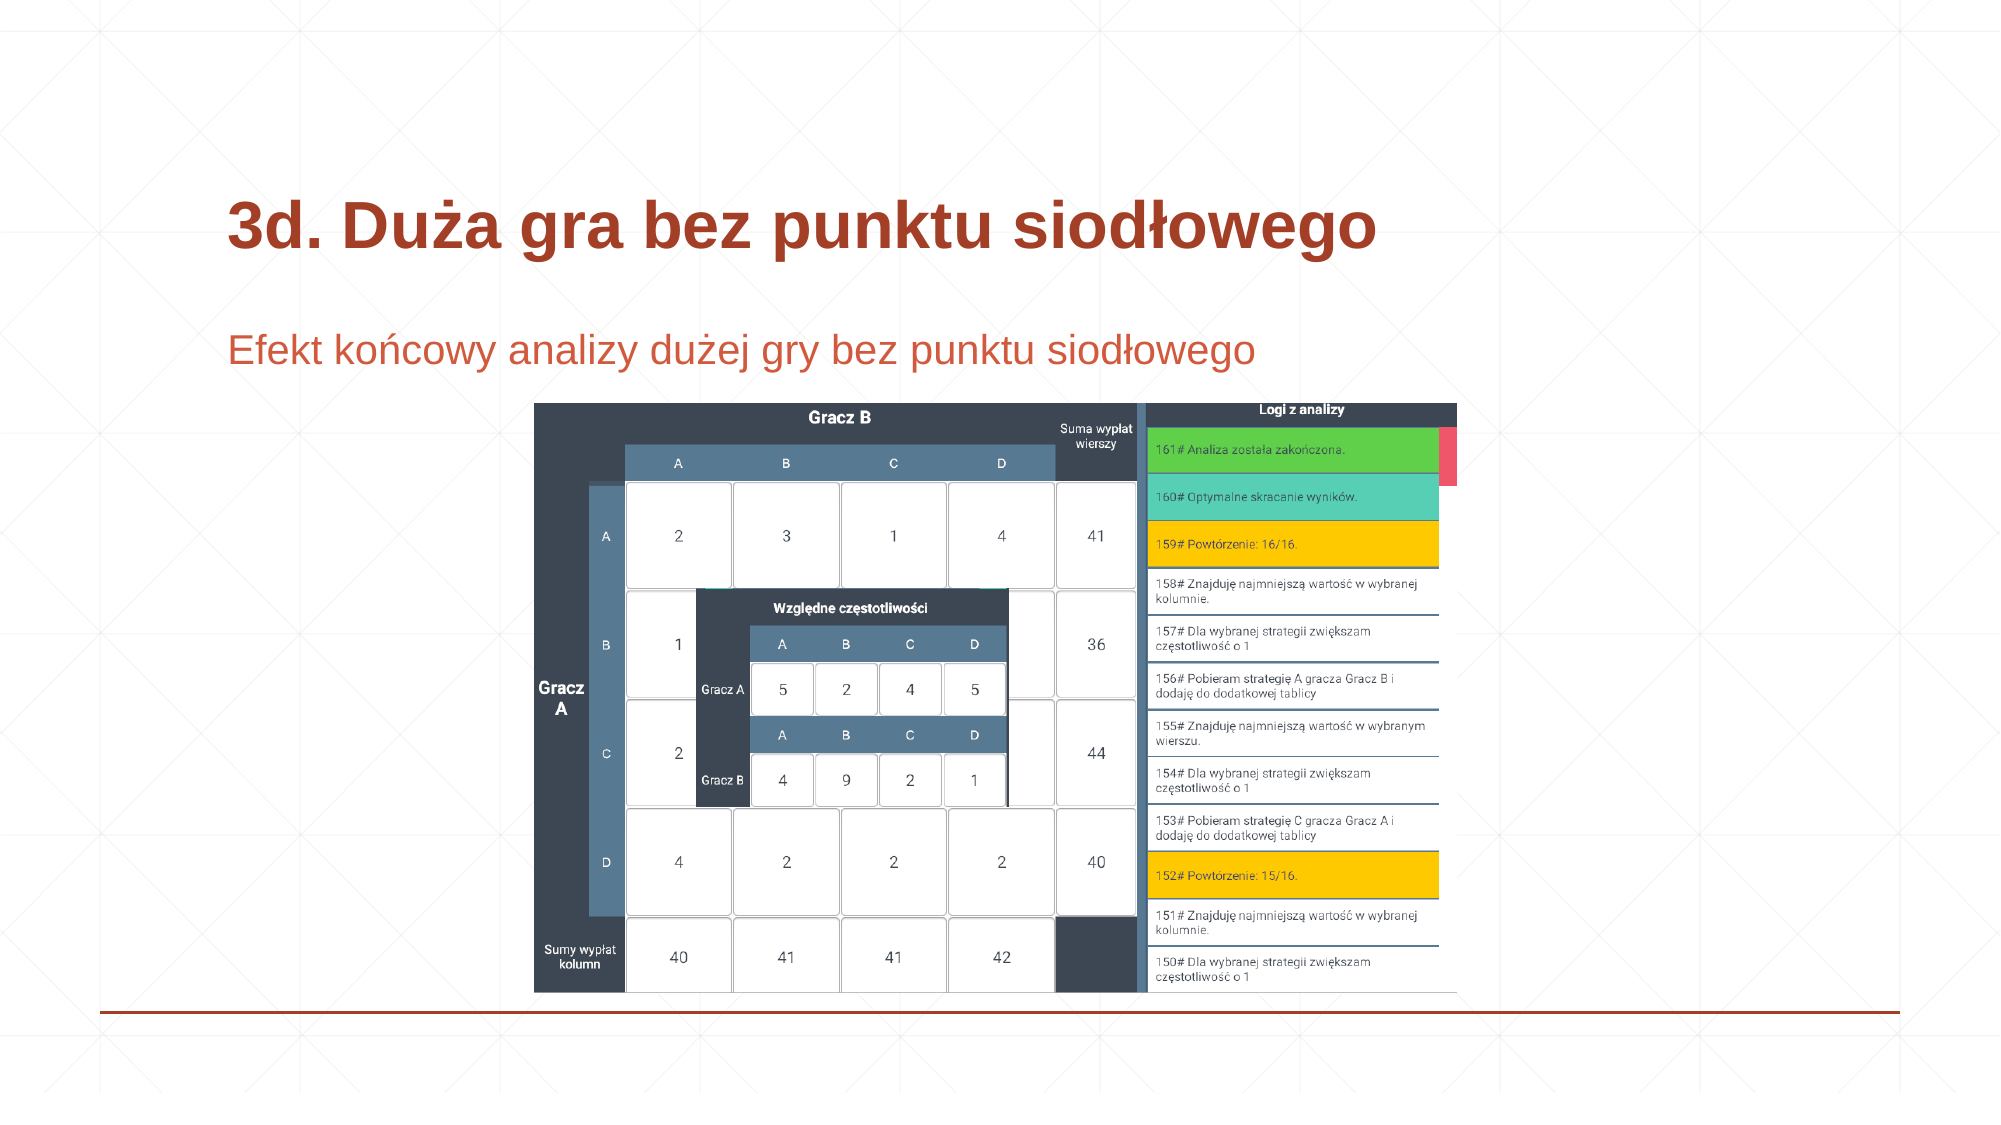

# 3d. Duża gra bez punktu siodłowego
Efekt końcowy analizy dużej gry bez punktu siodłowego